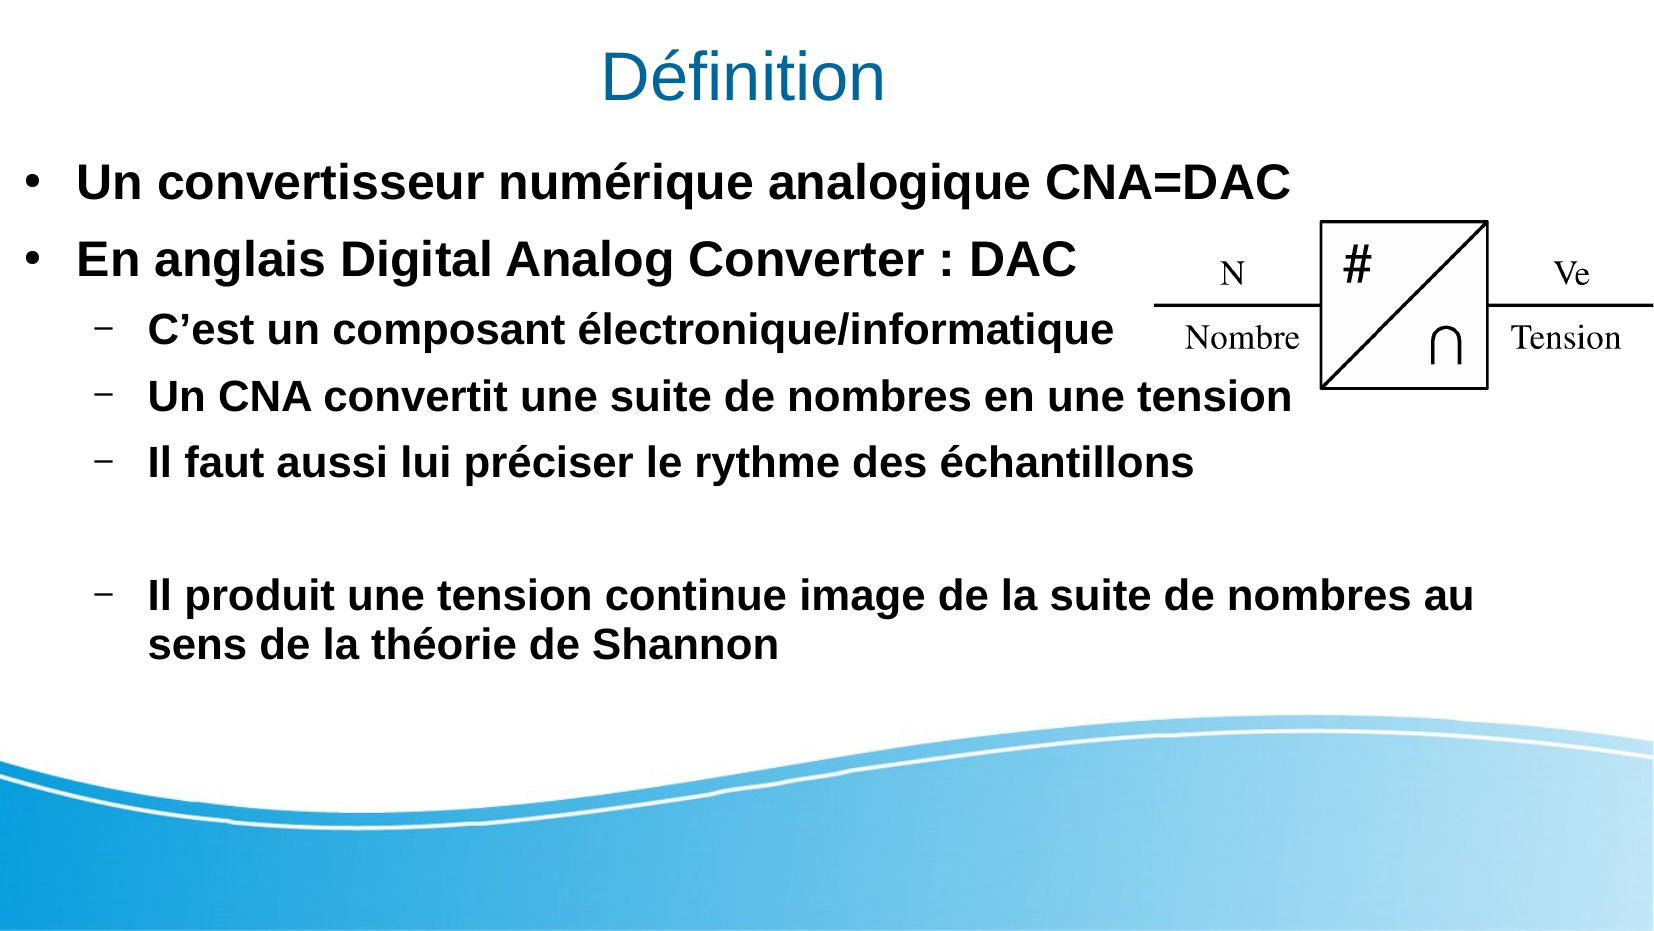

# Définition
Un convertisseur numérique analogique CNA=DAC
En anglais Digital Analog Converter : DAC
C’est un composant électronique/informatique
Un CNA convertit une suite de nombres en une tension
Il faut aussi lui préciser le rythme des échantillons
Il produit une tension continue image de la suite de nombres au sens de la théorie de Shannon